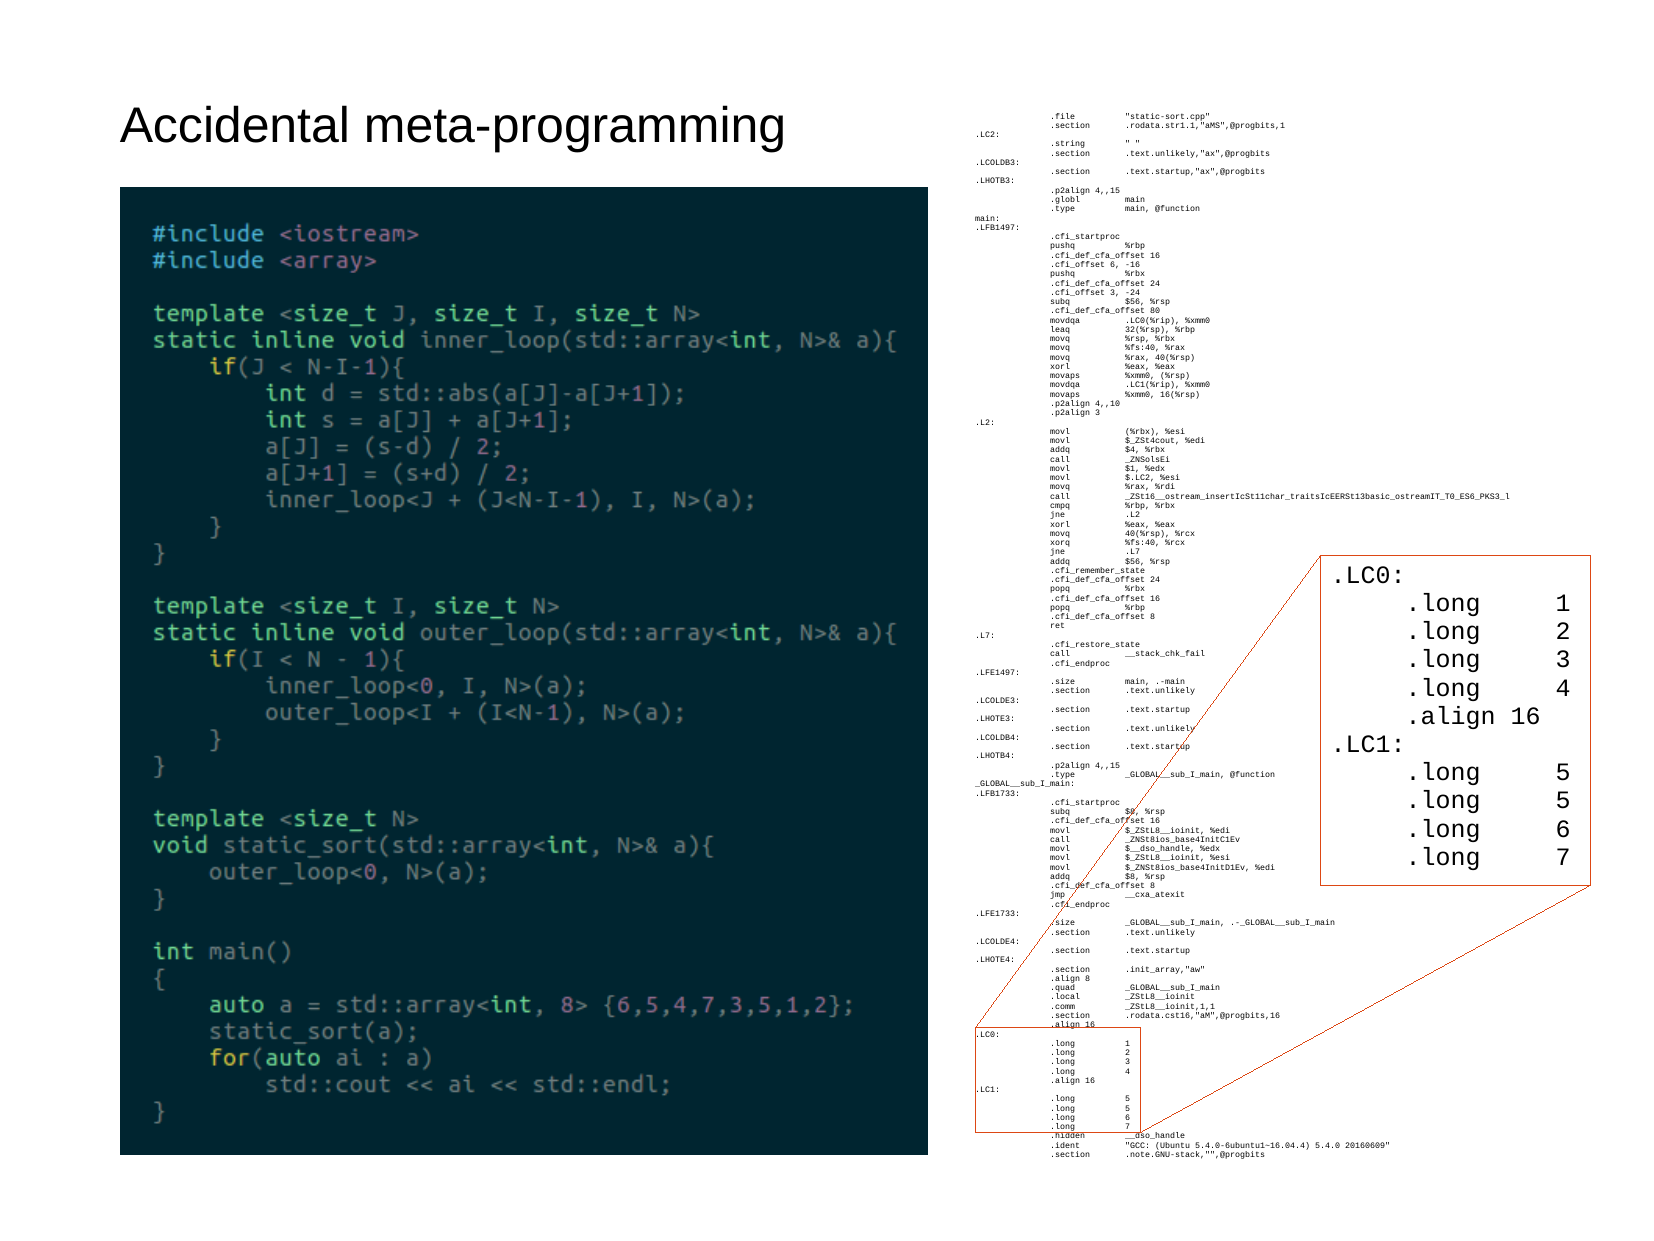

Accidental meta-programming
	.file	"static-sort.cpp"
	.section	.rodata.str1.1,"aMS",@progbits,1
.LC2:
	.string	" "
	.section	.text.unlikely,"ax",@progbits
.LCOLDB3:
	.section	.text.startup,"ax",@progbits
.LHOTB3:
	.p2align 4,,15
	.globl	main
	.type	main, @function
main:
.LFB1497:
	.cfi_startproc
	pushq	%rbp
	.cfi_def_cfa_offset 16
	.cfi_offset 6, -16
	pushq	%rbx
	.cfi_def_cfa_offset 24
	.cfi_offset 3, -24
	subq	$56, %rsp
	.cfi_def_cfa_offset 80
	movdqa	.LC0(%rip), %xmm0
	leaq	32(%rsp), %rbp
	movq	%rsp, %rbx
	movq	%fs:40, %rax
	movq	%rax, 40(%rsp)
	xorl	%eax, %eax
	movaps	%xmm0, (%rsp)
	movdqa	.LC1(%rip), %xmm0
	movaps	%xmm0, 16(%rsp)
	.p2align 4,,10
	.p2align 3
.L2:
	movl	(%rbx), %esi
	movl	$_ZSt4cout, %edi
	addq	$4, %rbx
	call	_ZNSolsEi
	movl	$1, %edx
	movl	$.LC2, %esi
	movq	%rax, %rdi
	call	_ZSt16__ostream_insertIcSt11char_traitsIcEERSt13basic_ostreamIT_T0_ES6_PKS3_l
	cmpq	%rbp, %rbx
	jne	.L2
	xorl	%eax, %eax
	movq	40(%rsp), %rcx
	xorq	%fs:40, %rcx
	jne	.L7
	addq	$56, %rsp
	.cfi_remember_state
	.cfi_def_cfa_offset 24
	popq	%rbx
	.cfi_def_cfa_offset 16
	popq	%rbp
	.cfi_def_cfa_offset 8
	ret
.L7:
	.cfi_restore_state
	call	__stack_chk_fail
	.cfi_endproc
.LFE1497:
	.size	main, .-main
	.section	.text.unlikely
.LCOLDE3:
	.section	.text.startup
.LHOTE3:
	.section	.text.unlikely
.LCOLDB4:
	.section	.text.startup
.LHOTB4:
	.p2align 4,,15
	.type	_GLOBAL__sub_I_main, @function
_GLOBAL__sub_I_main:
.LFB1733:
	.cfi_startproc
	subq	$8, %rsp
	.cfi_def_cfa_offset 16
	movl	$_ZStL8__ioinit, %edi
	call	_ZNSt8ios_base4InitC1Ev
	movl	$__dso_handle, %edx
	movl	$_ZStL8__ioinit, %esi
	movl	$_ZNSt8ios_base4InitD1Ev, %edi
	addq	$8, %rsp
	.cfi_def_cfa_offset 8
	jmp	__cxa_atexit
	.cfi_endproc
.LFE1733:
	.size	_GLOBAL__sub_I_main, .-_GLOBAL__sub_I_main
	.section	.text.unlikely
.LCOLDE4:
	.section	.text.startup
.LHOTE4:
	.section	.init_array,"aw"
	.align 8
	.quad	_GLOBAL__sub_I_main
	.local	_ZStL8__ioinit
	.comm	_ZStL8__ioinit,1,1
	.section	.rodata.cst16,"aM",@progbits,16
	.align 16
.LC0:
	.long	1
	.long	2
	.long	3
	.long	4
	.align 16
.LC1:
	.long	5
	.long	5
	.long	6
	.long	7
	.hidden	__dso_handle
	.ident	"GCC: (Ubuntu 5.4.0-6ubuntu1~16.04.4) 5.4.0 20160609"
	.section	.note.GNU-stack,"",@progbits
.LC0:
	.long	1
	.long	2
	.long	3
	.long	4
	.align 16
.LC1:
	.long	5
	.long	5
	.long	6
	.long	7